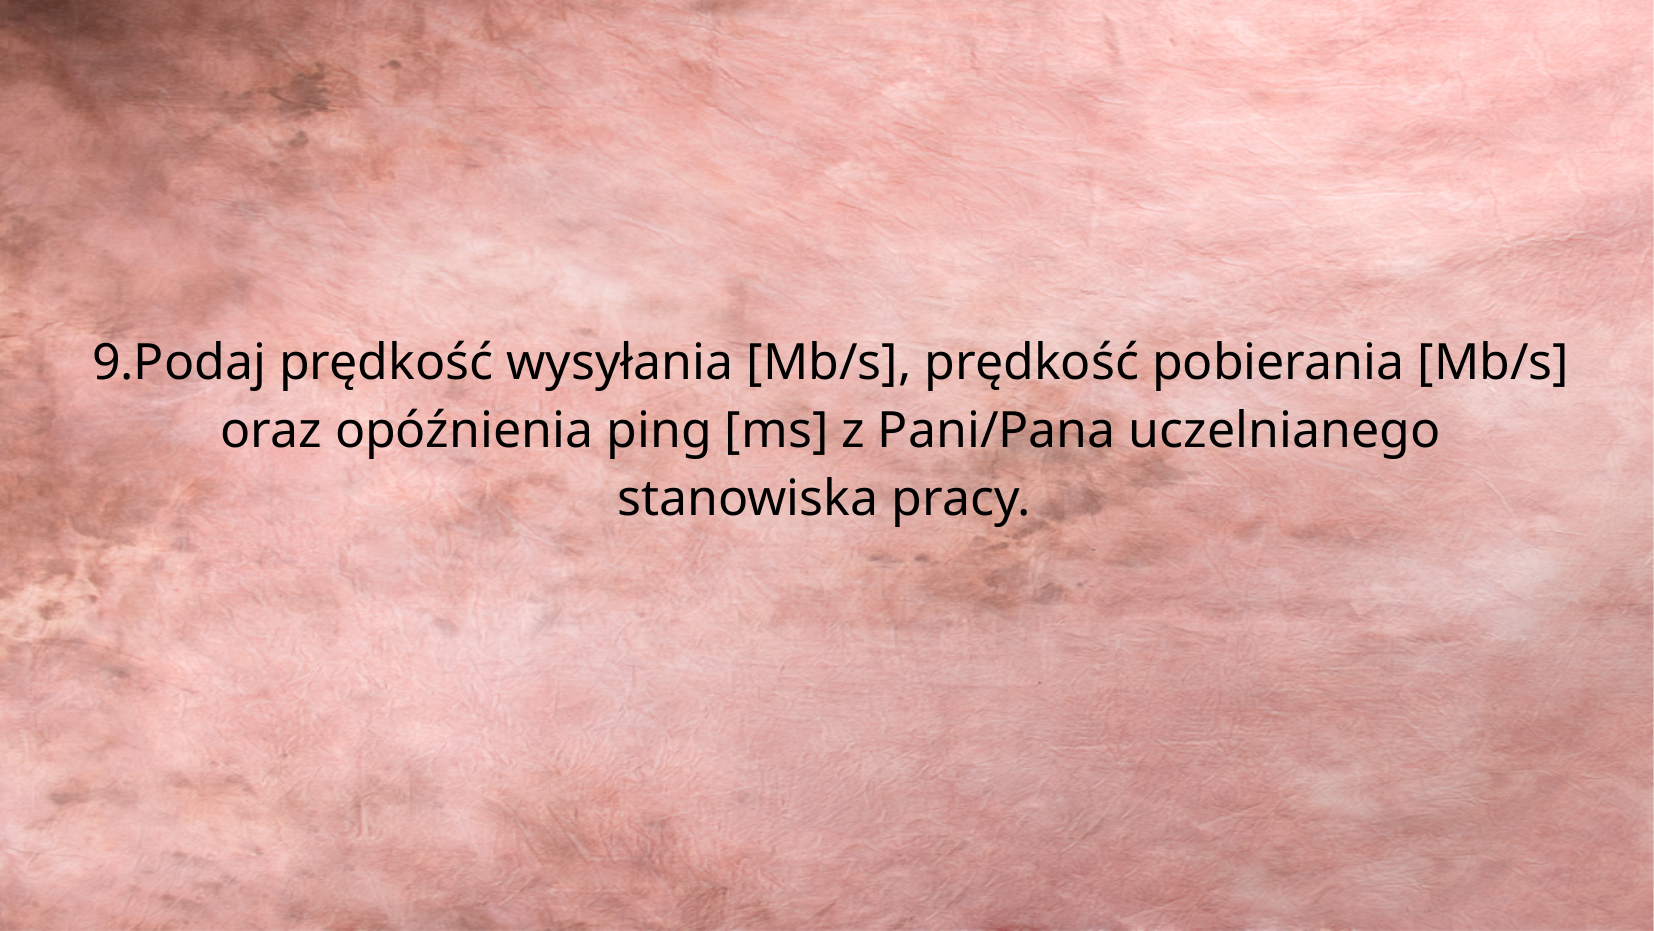

# 9.Podaj prędkość wysyłania [Mb/s], prędkość pobierania [Mb/s] oraz opóźnienia ping [ms] z Pani/Pana uczelnianego stanowiska pracy.